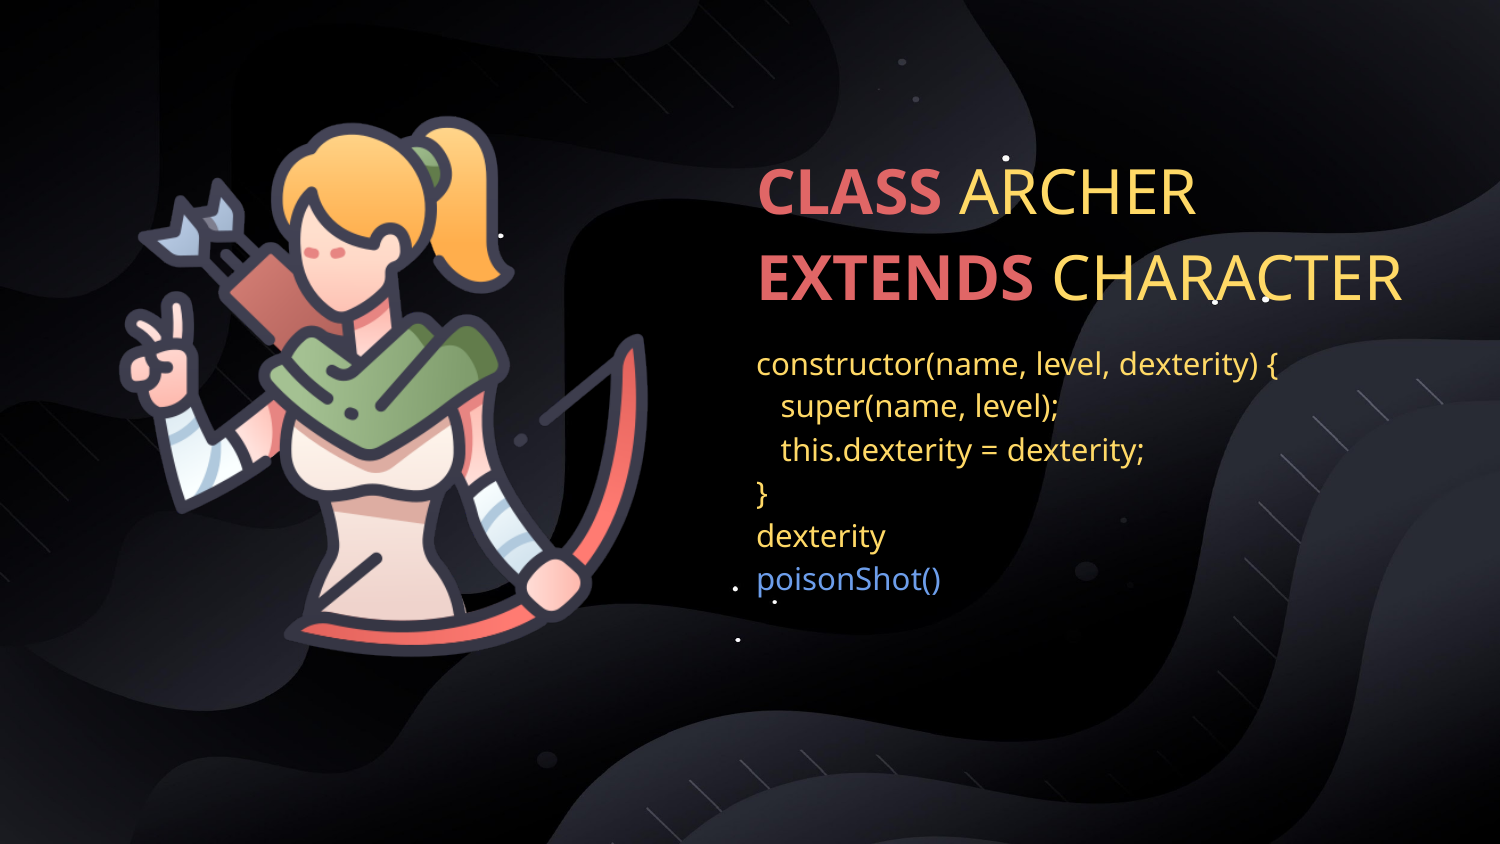

CLASS ARCHER EXTENDS CHARACTER
constructor(name, level, dexterity) {
 super(name, level);
 this.dexterity = dexterity;
}
dexterity
poisonShot()